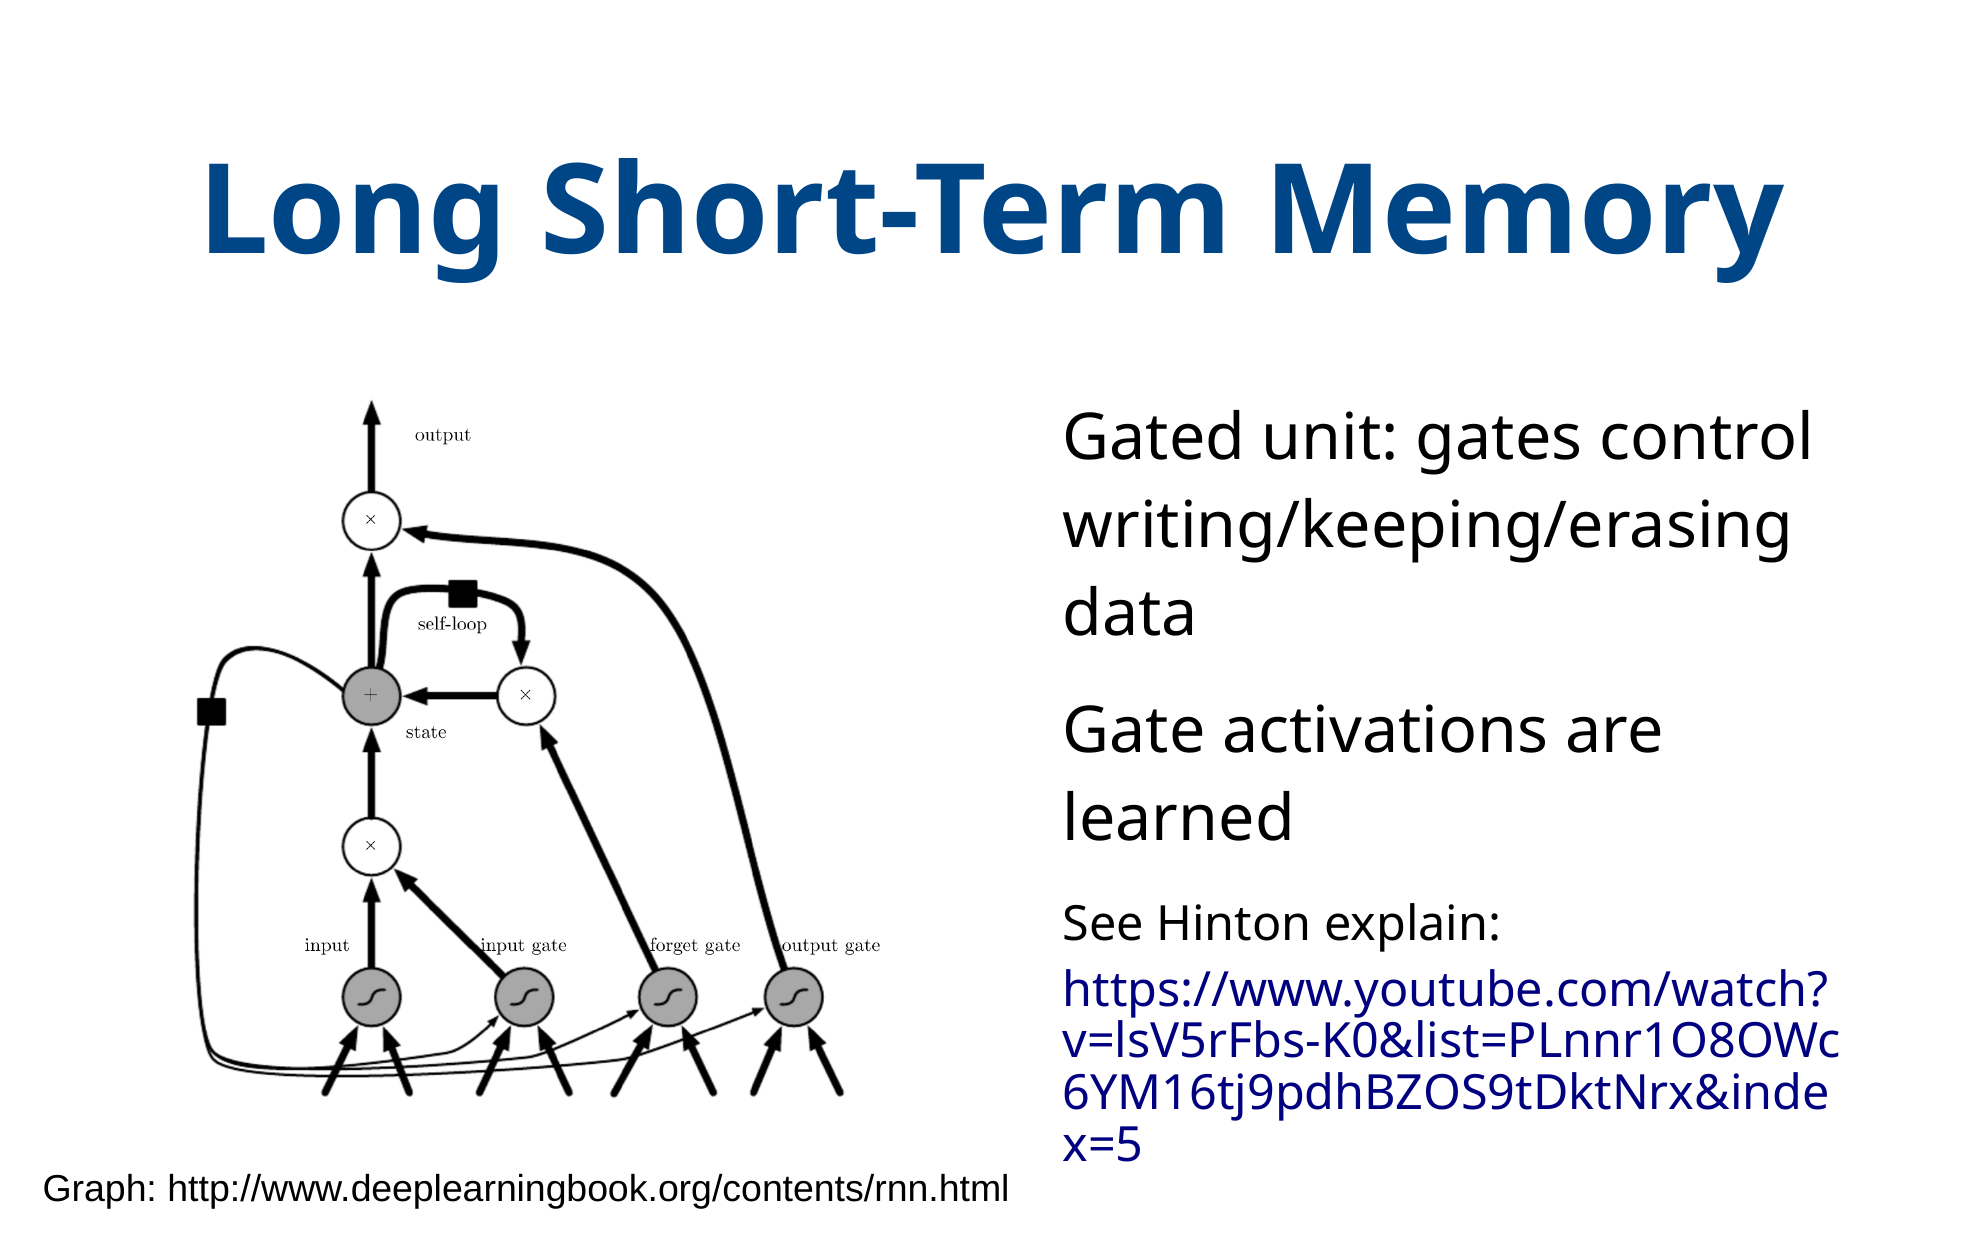

# Long Short-Term Memory
Gated unit: gates control writing/keeping/erasing data
Gate activations are learned
See Hinton explain: https://www.youtube.com/watch?v=lsV5rFbs-K0&list=PLnnr1O8OWc6YM16tj9pdhBZOS9tDktNrx&index=5
Graph: http://www.deeplearningbook.org/contents/rnn.html